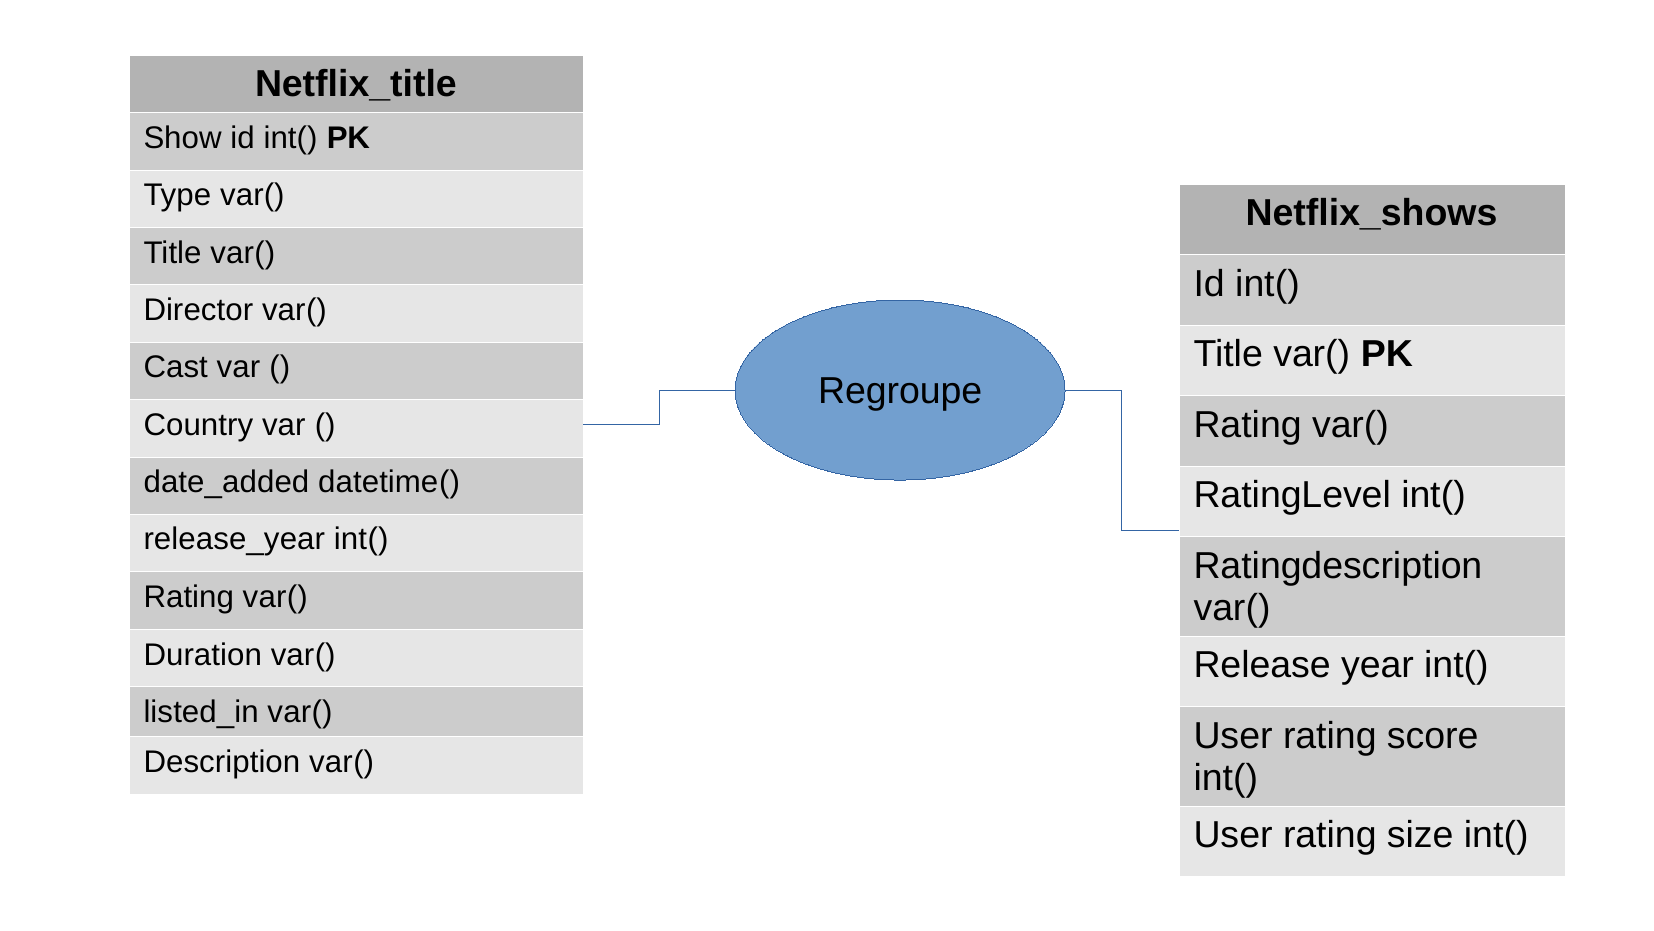

| Netflix\_title |
| --- |
| Show id int() PK |
| Type var() |
| Title var() |
| Director var() |
| Cast var () |
| Country var () |
| date\_added datetime() |
| release\_year int() |
| Rating var() |
| Duration var() |
| listed\_in var() |
| Description var() |
| Netflix\_shows |
| --- |
| Id int() |
| Title var() PK |
| Rating var() |
| RatingLevel int() |
| Ratingdescription var() |
| Release year int() |
| User rating score int() |
| User rating size int() |
Regroupe